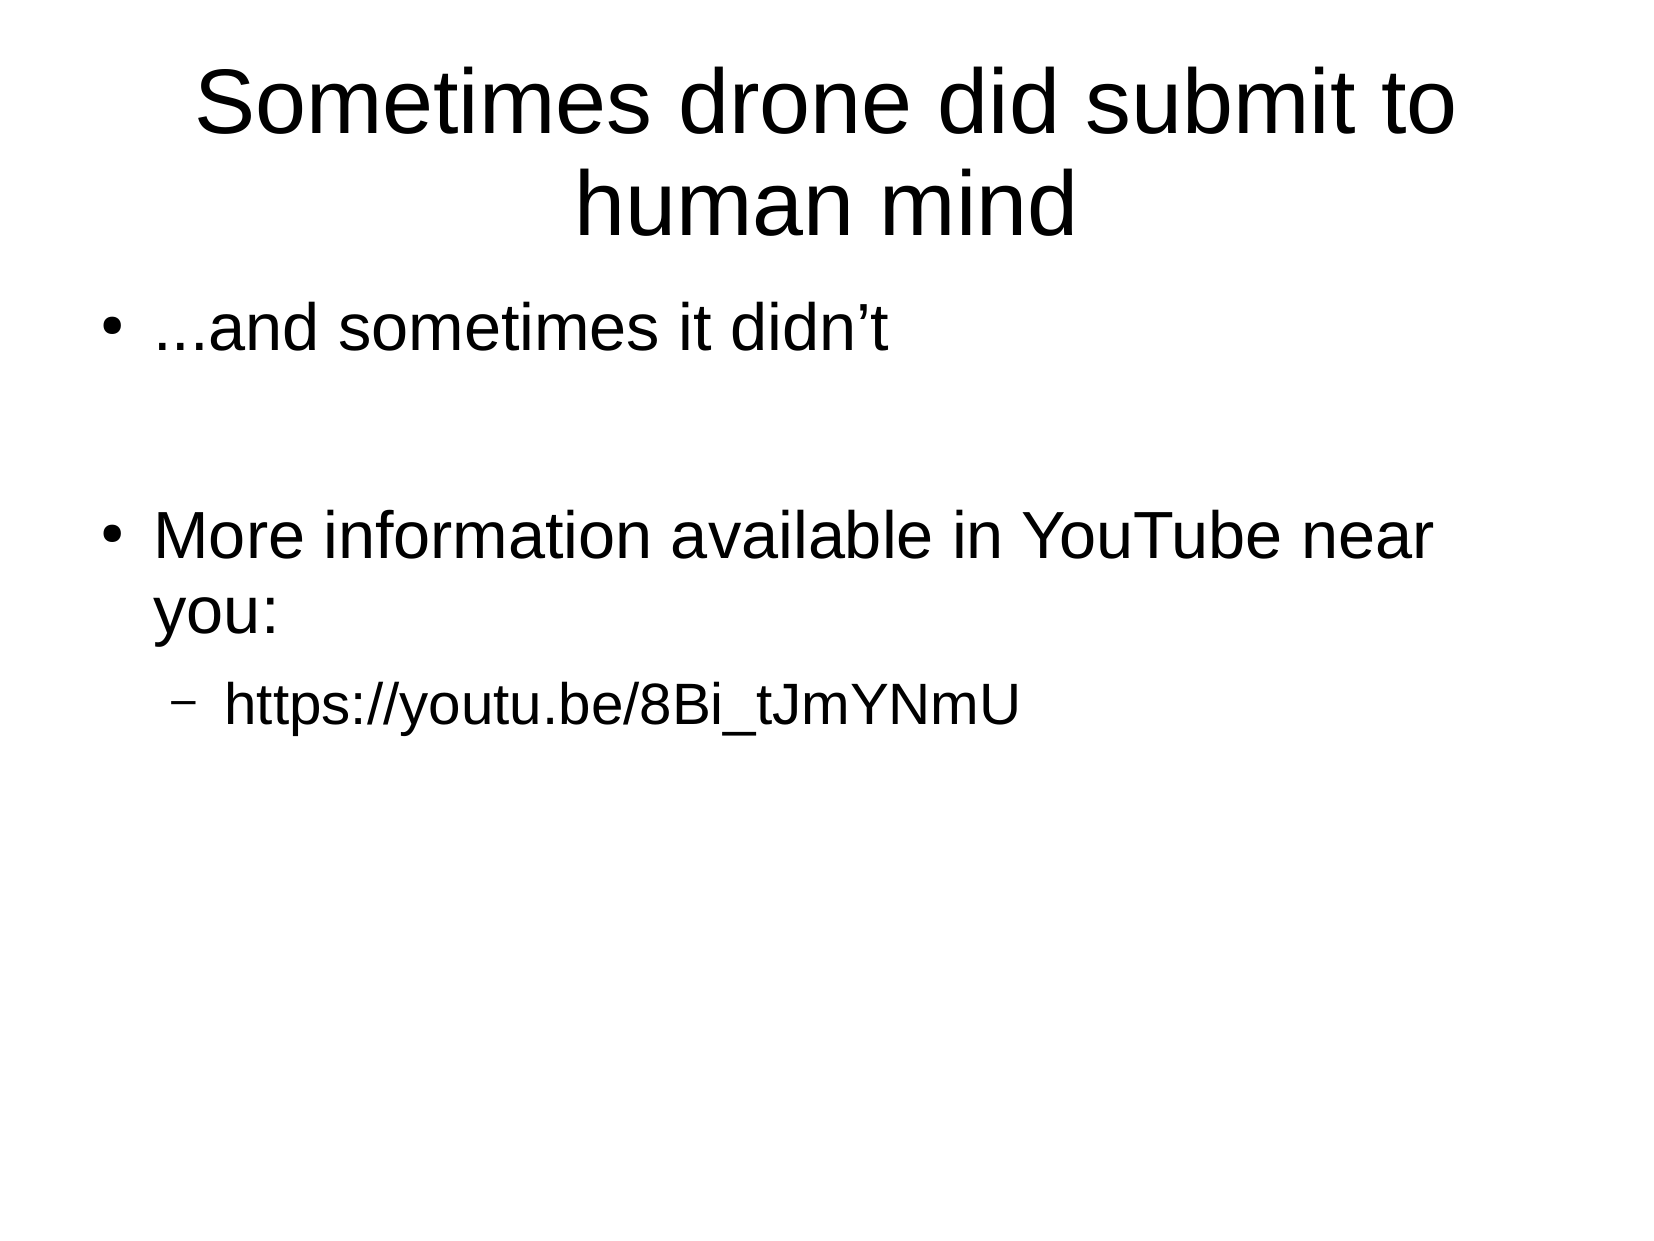

# Sometimes drone did submit to human mind
...and sometimes it didn’t
More information available in YouTube near you:
https://youtu.be/8Bi_tJmYNmU